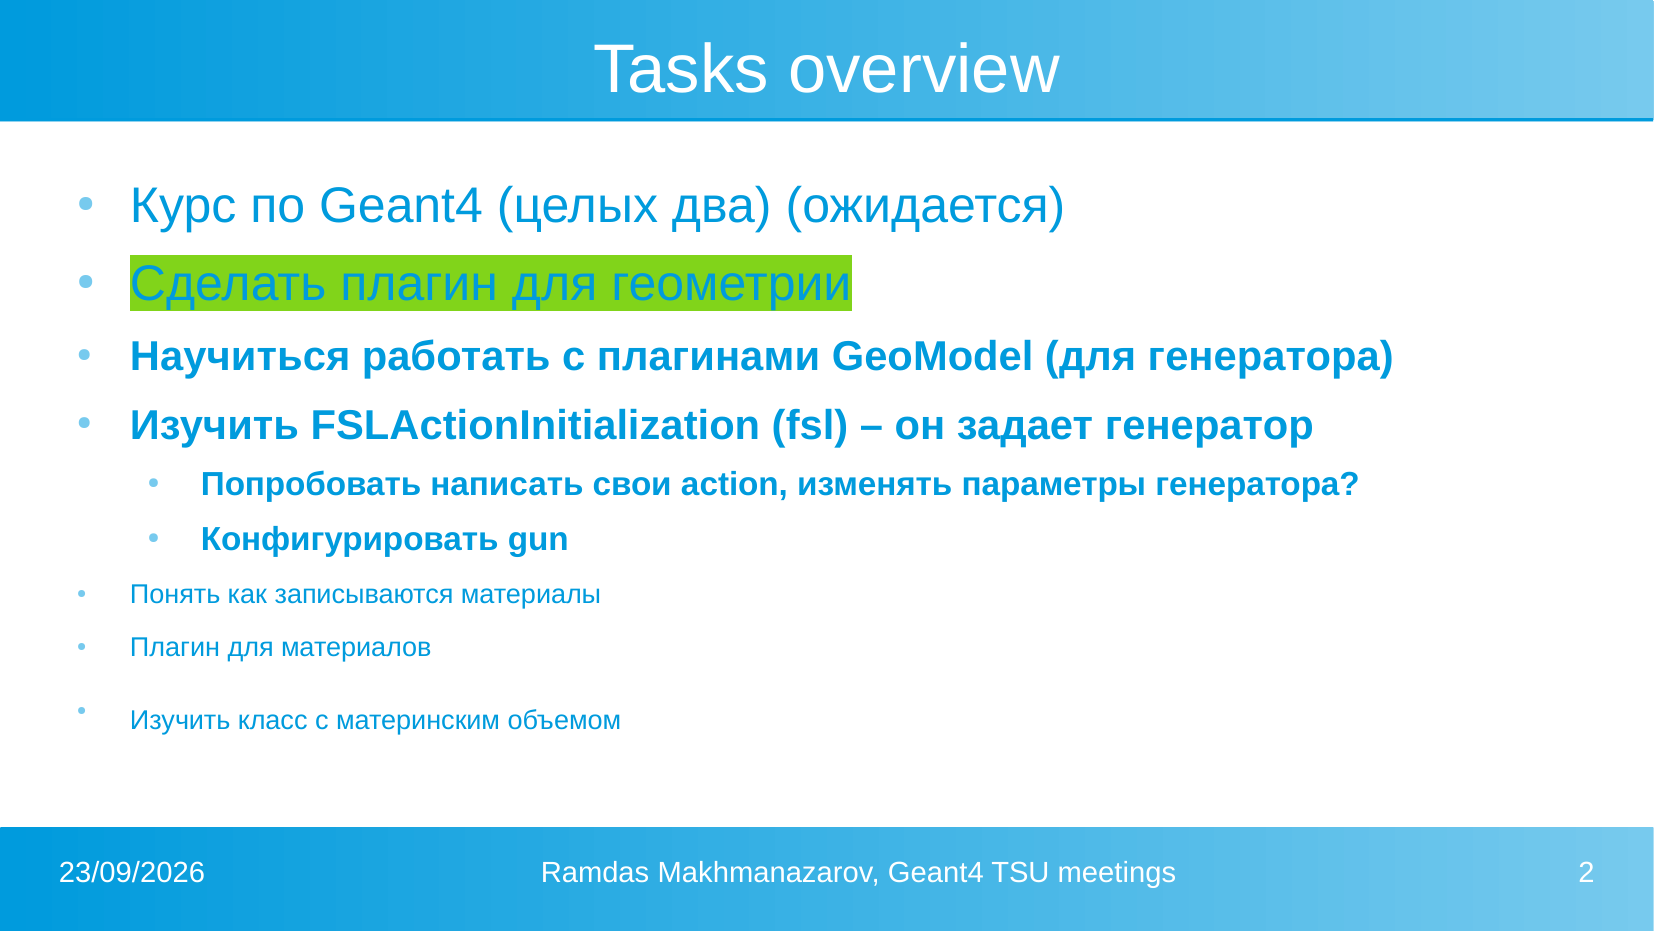

Tasks overview
# Курс по Geant4 (целых два) (ожидается)
Сделать плагин для геометрии
Научиться работать с плагинами GeoModel (для генератора)
Изучить FSLActionInitialization (fsl) – он задает генератор
Попробовать написать свои action, изменять параметры генератора?
Конфигурировать gun
Понять как записываются материалы
Плагин для материалов
Изучить класс с материнским объемом
Ramdas Makhmanazarov, Geant4 TSU meetings
2